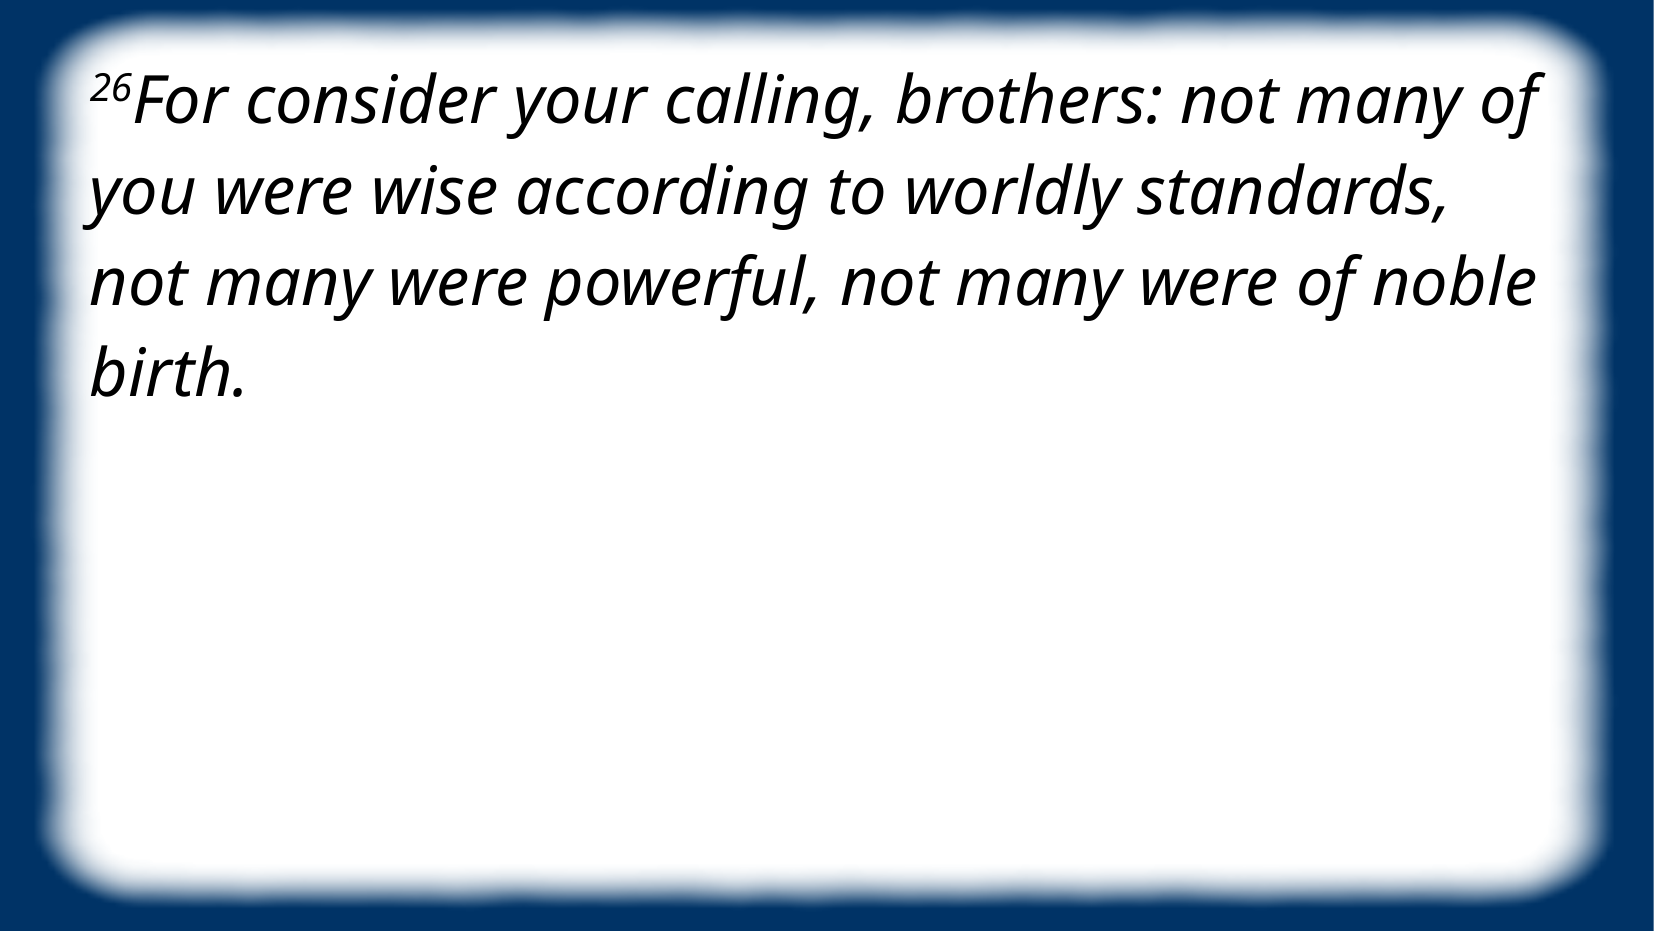

26For consider your calling, brothers: not many of you were wise according to worldly standards, not many were powerful, not many were of noble birth.